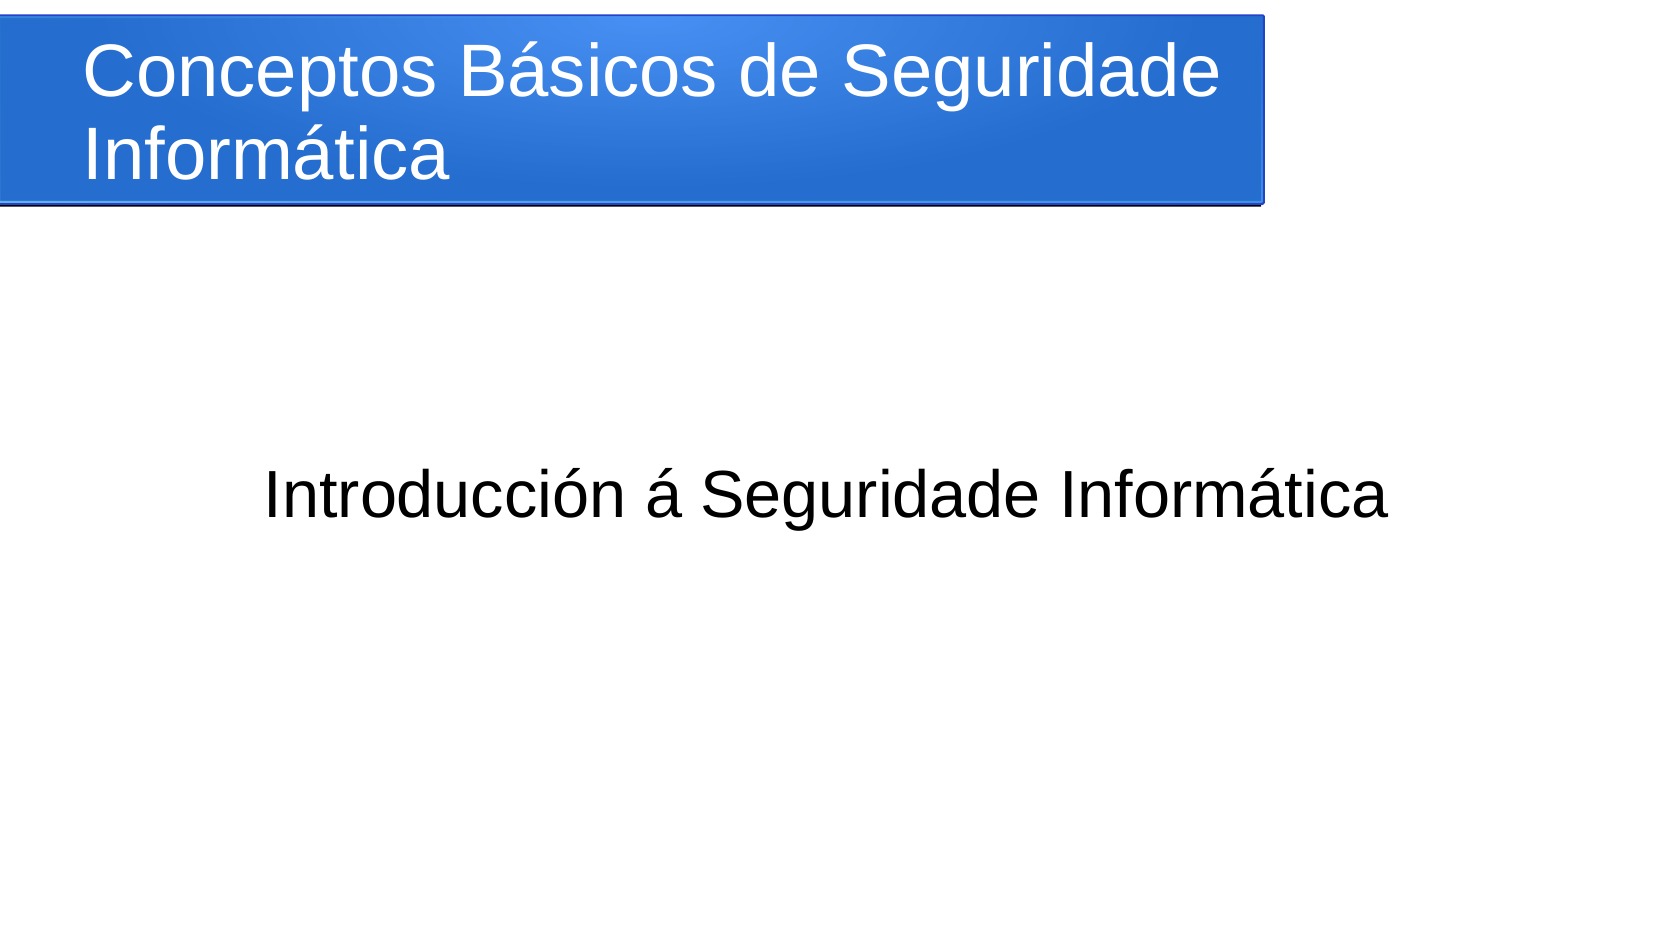

# Conceptos Básicos de Seguridade Informática
Introducción á Seguridade Informática